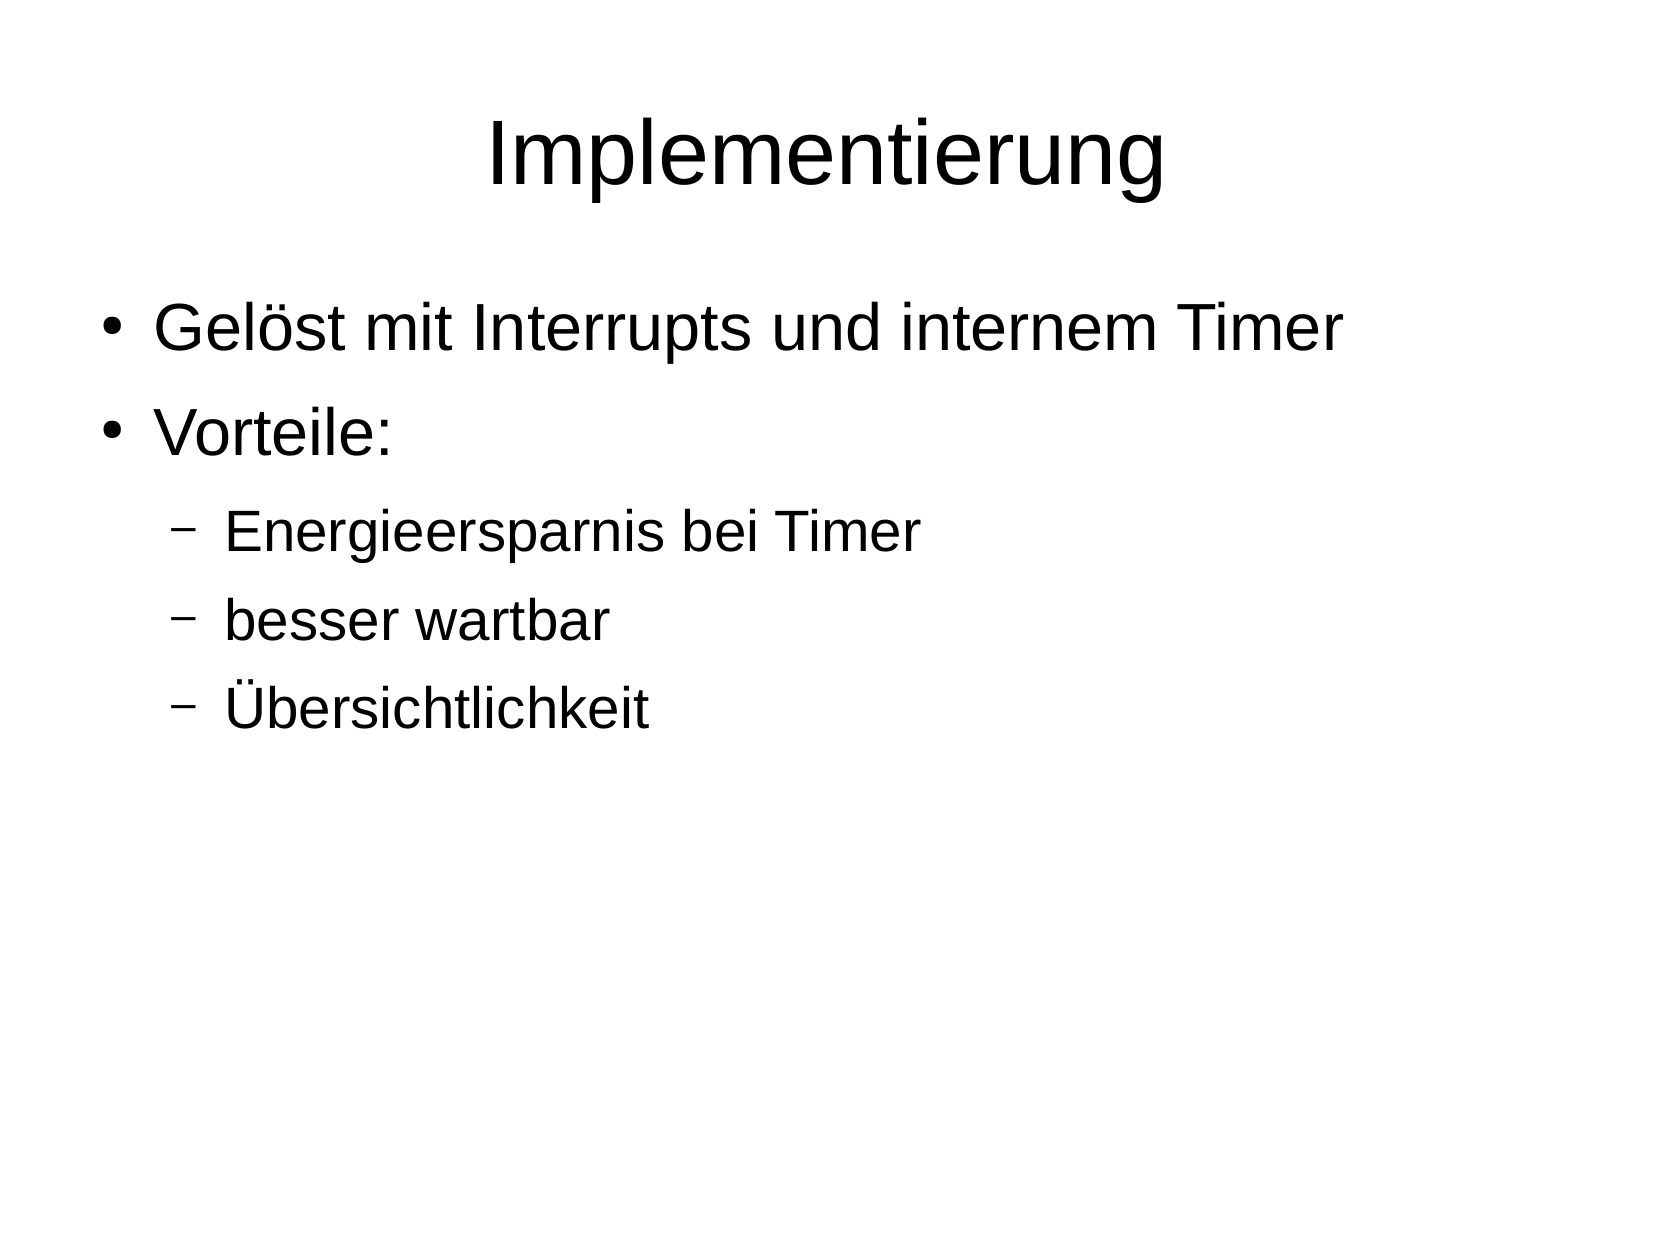

# Implementierung
Gelöst mit Interrupts und internem Timer
Vorteile:
Energieersparnis bei Timer
besser wartbar
Übersichtlichkeit